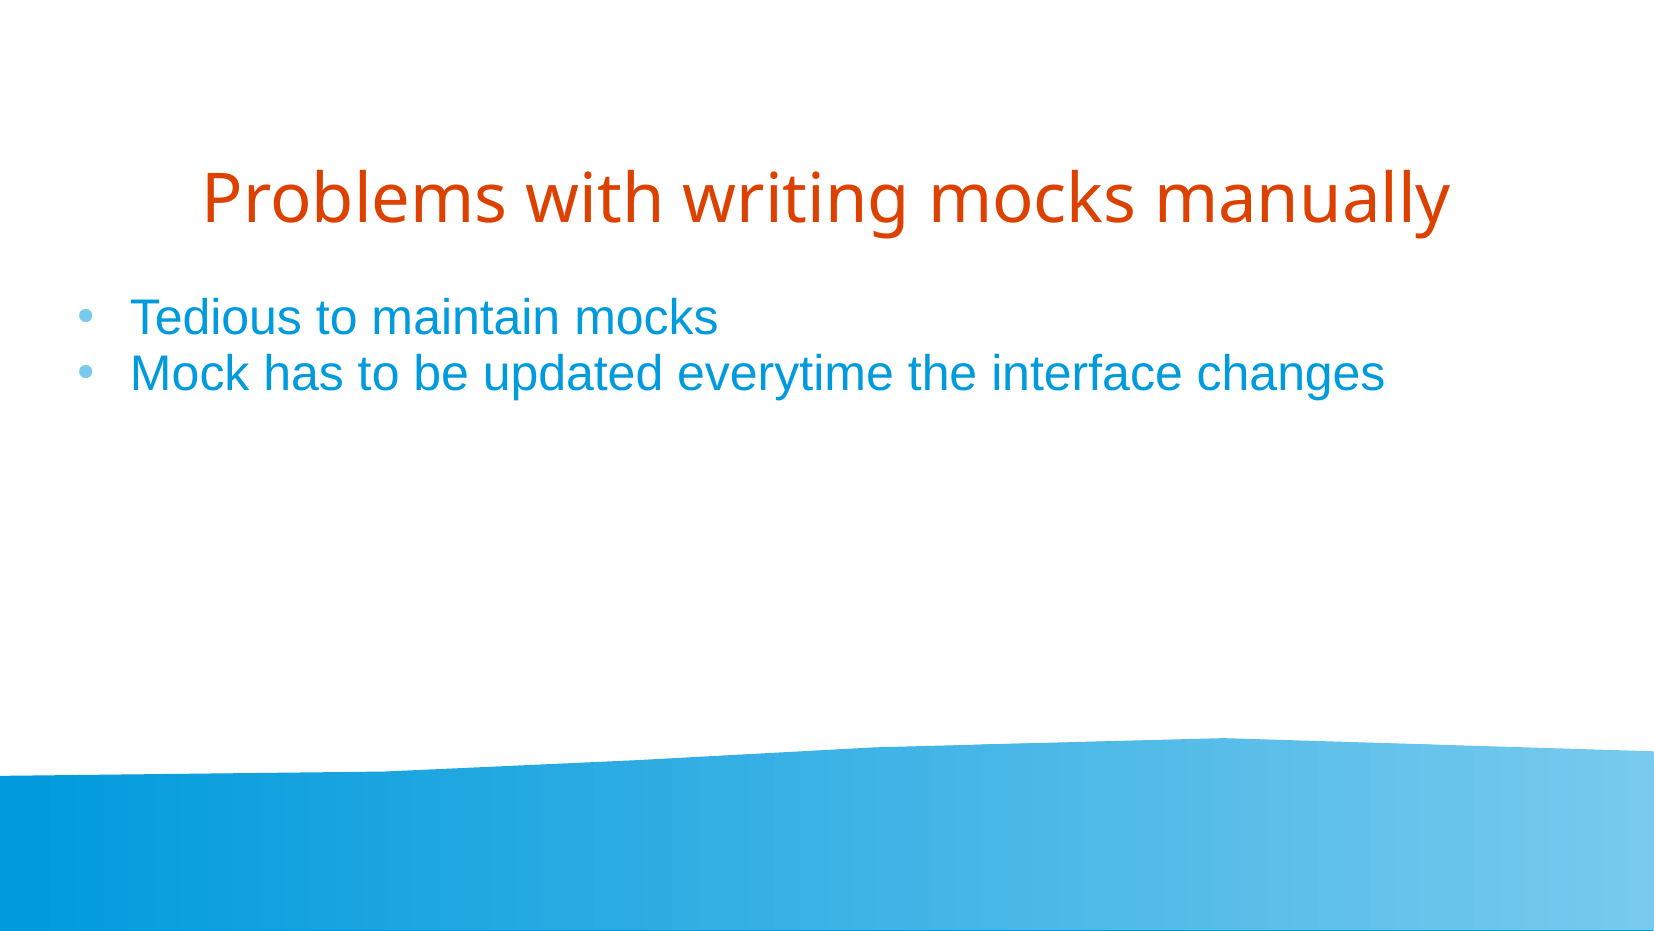

# Problems with writing mocks manually
Tedious to maintain mocks
Mock has to be updated everytime the interface changes